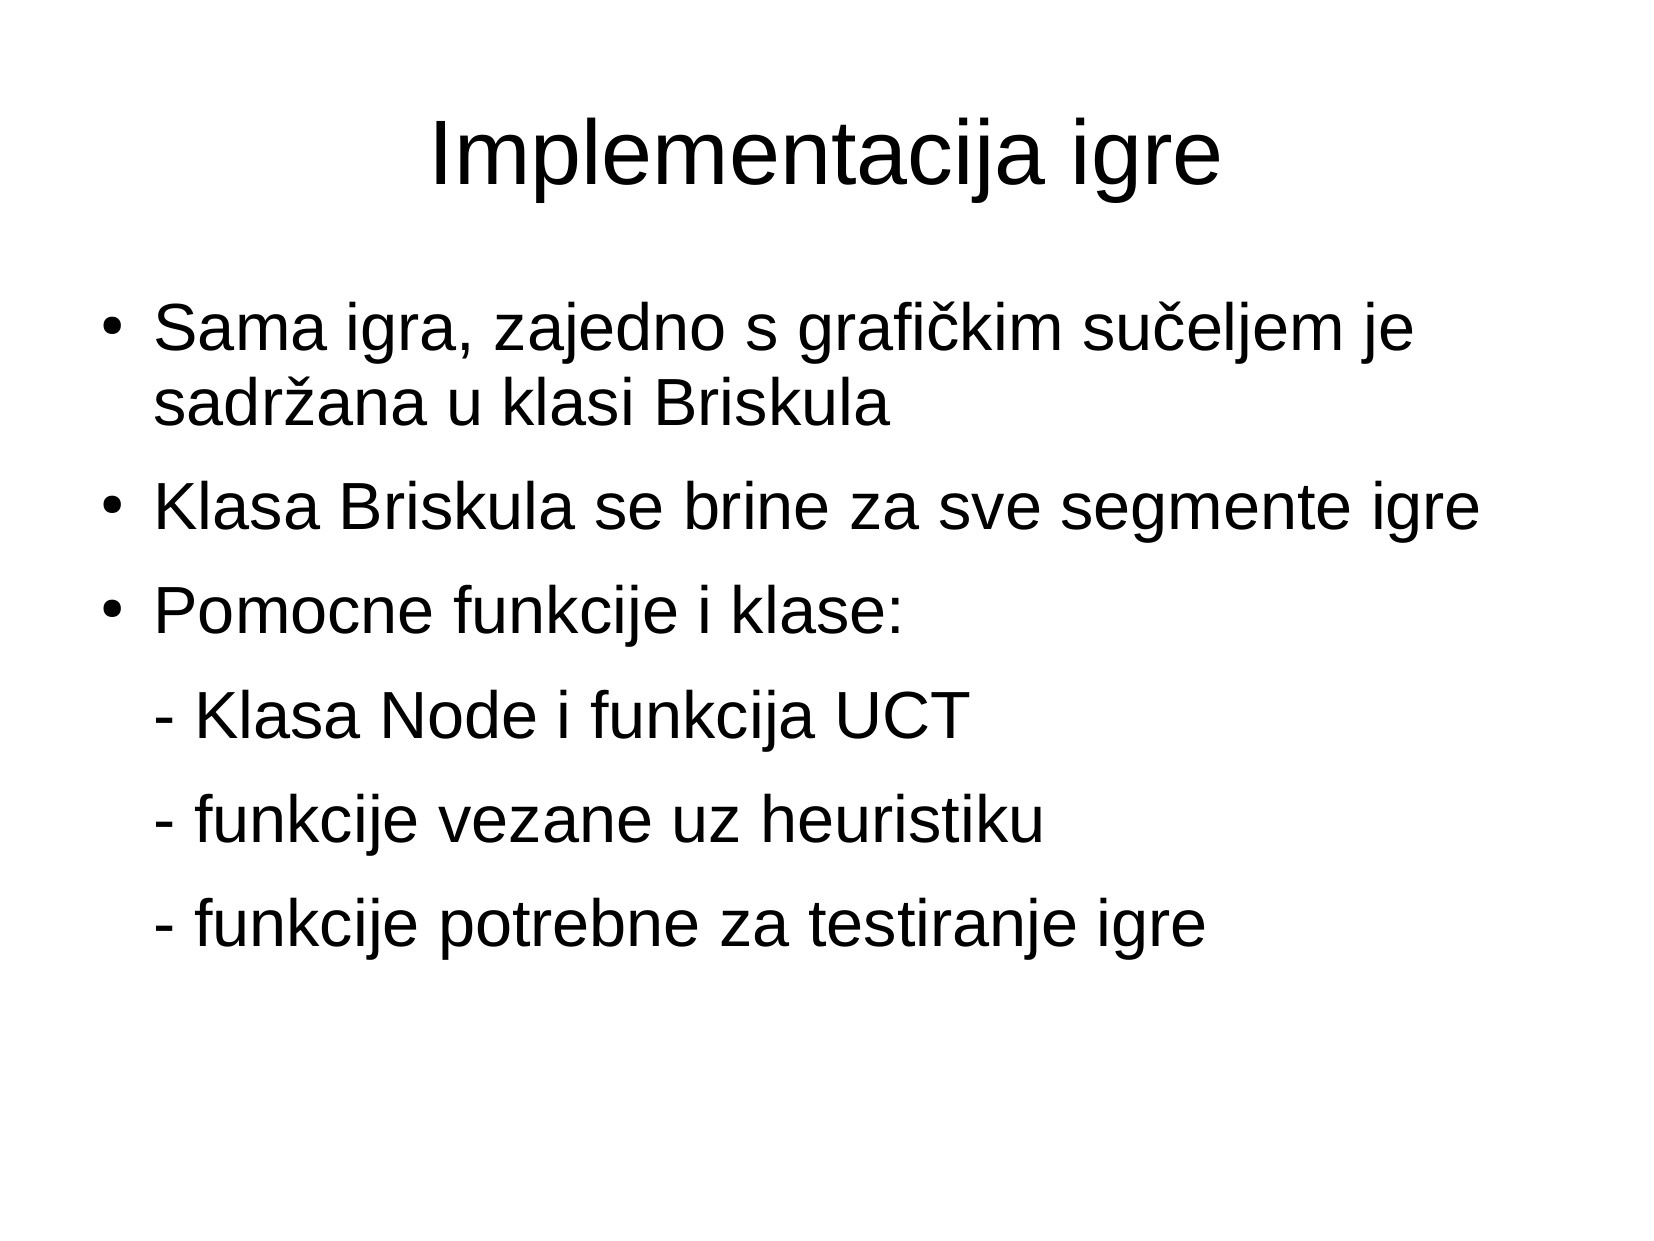

# Implementacija igre
Sama igra, zajedno s grafičkim sučeljem je sadržana u klasi Briskula
Klasa Briskula se brine za sve segmente igre
Pomocne funkcije i klase:
- Klasa Node i funkcija UCT
- funkcije vezane uz heuristiku
- funkcije potrebne za testiranje igre